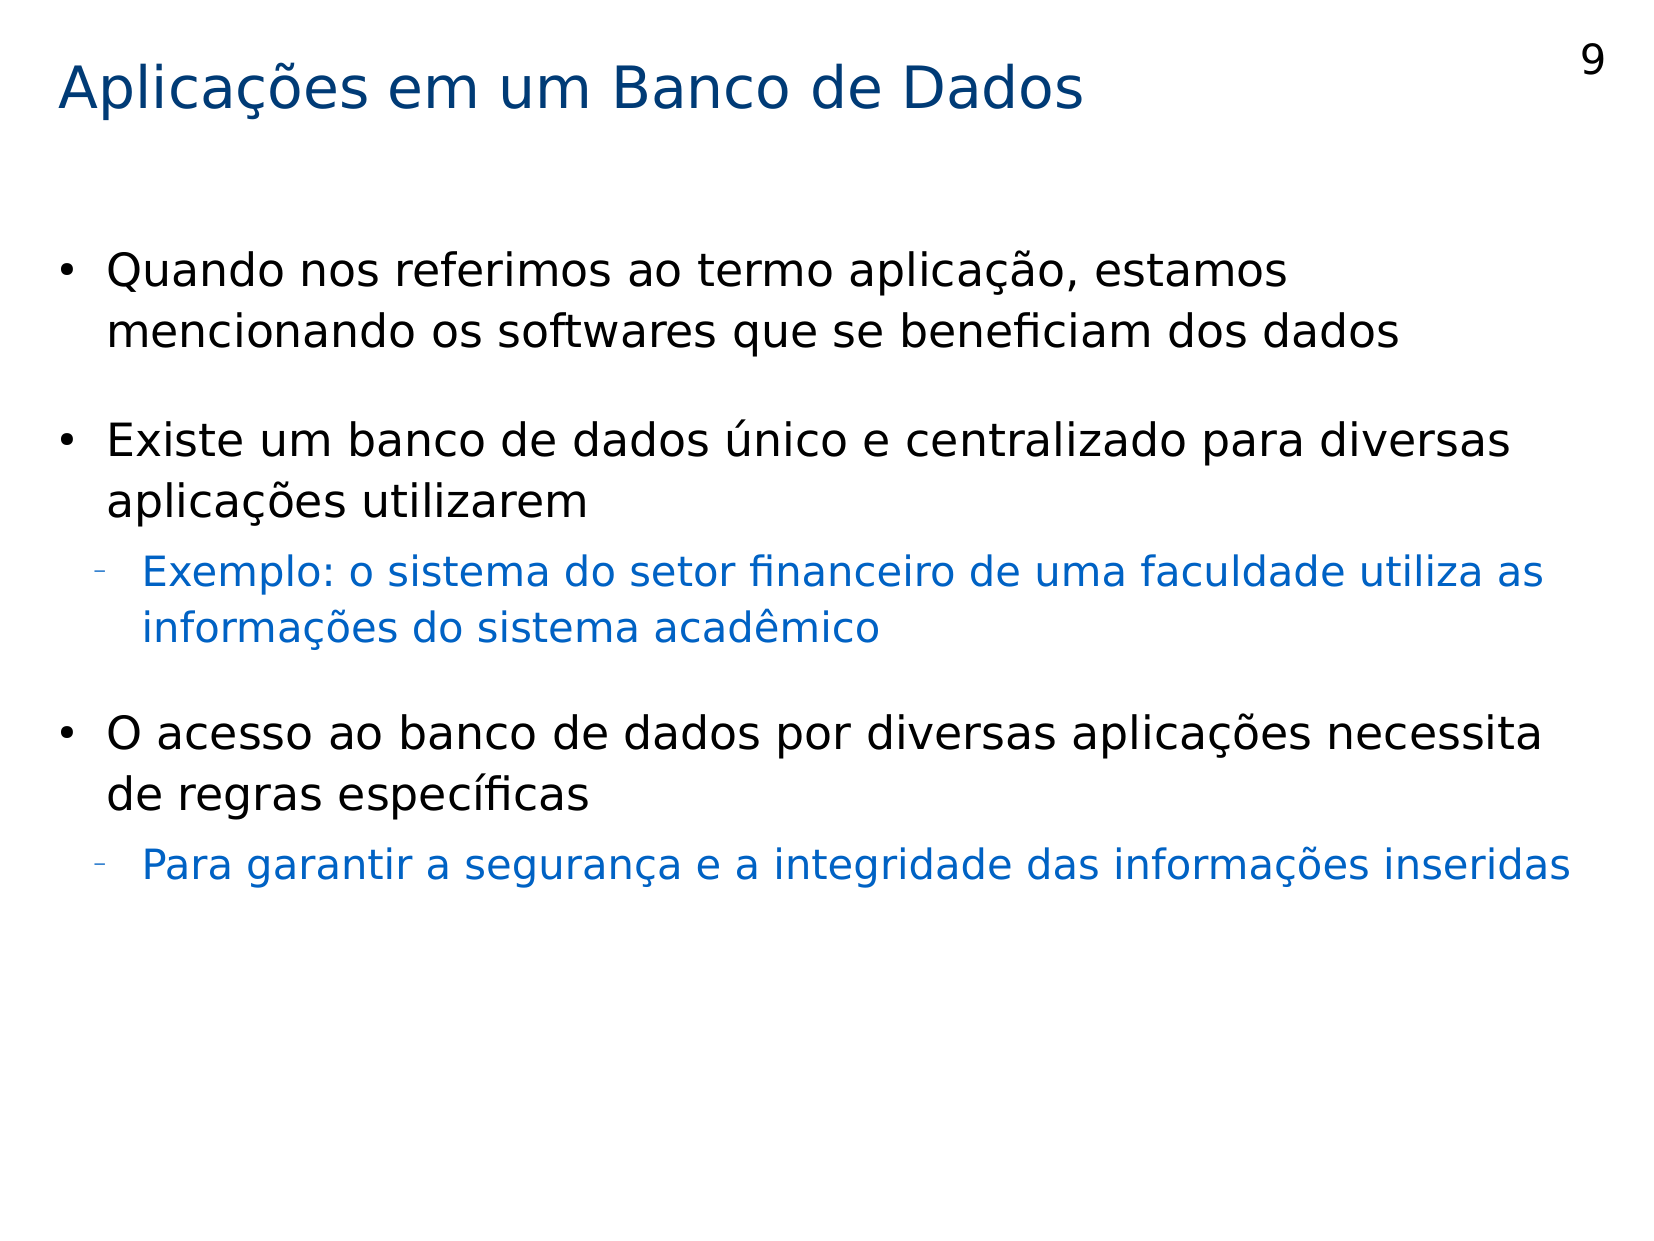

# Aplicações em um Banco de Dados
9
Quando nos referimos ao termo aplicação, estamos mencionando os softwares que se beneficiam dos dados
Existe um banco de dados único e centralizado para diversas aplicações utilizarem
Exemplo: o sistema do setor financeiro de uma faculdade utiliza as informações do sistema acadêmico
O acesso ao banco de dados por diversas aplicações necessita de regras específicas
Para garantir a segurança e a integridade das informações inseridas